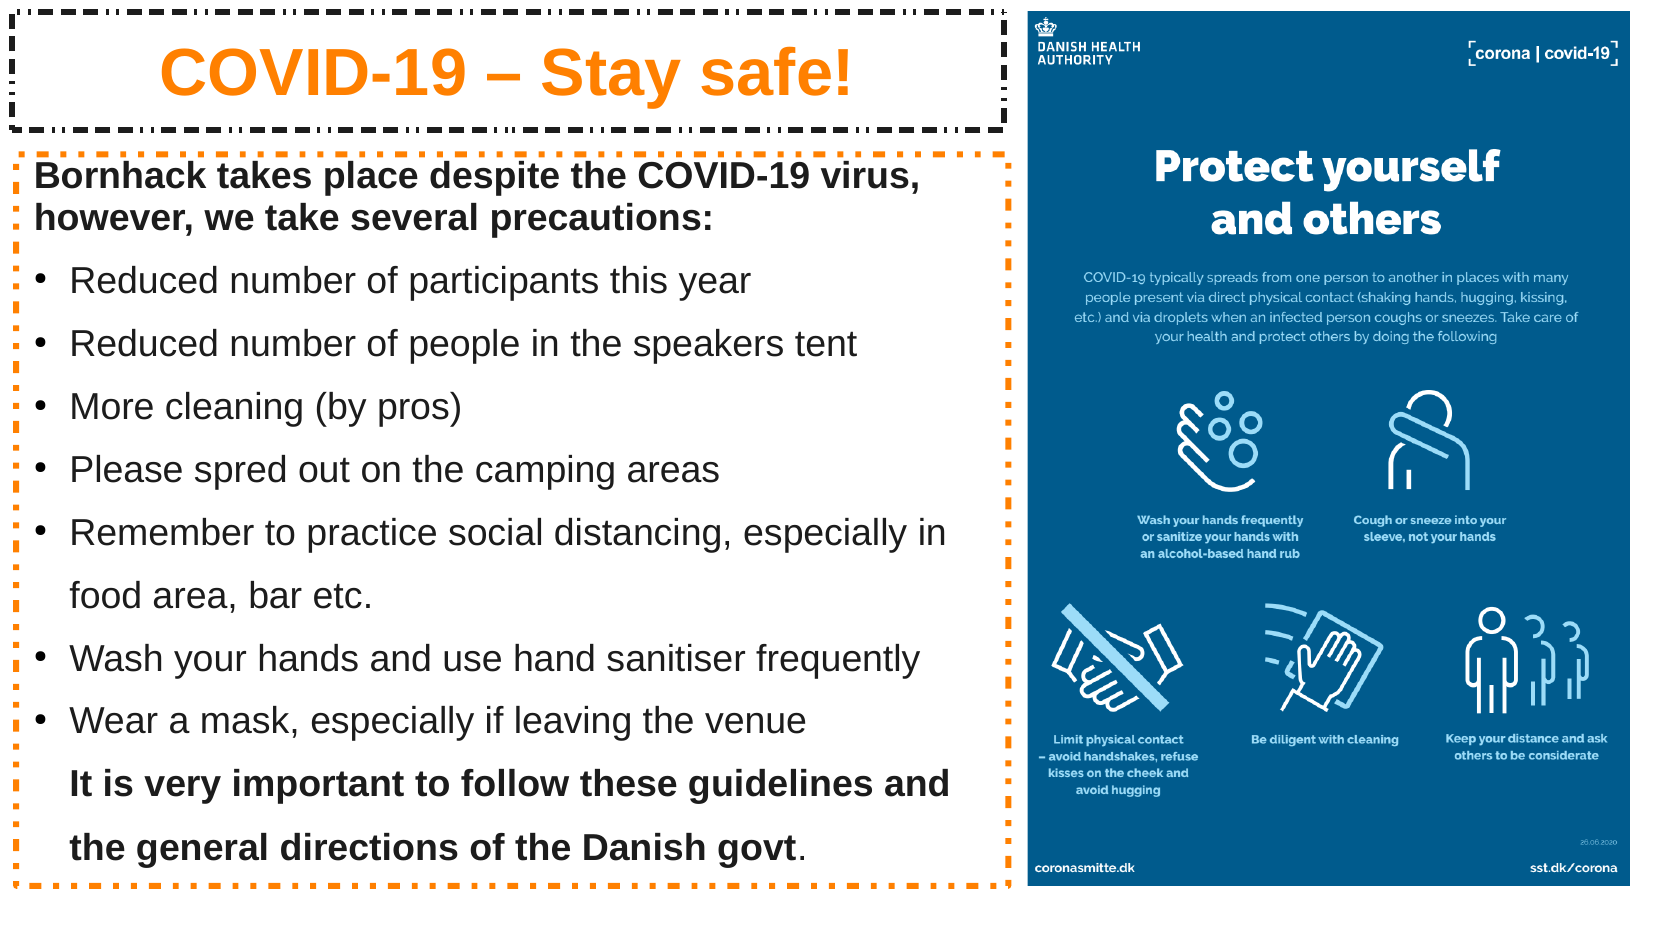

# COVID-19 – Stay safe!
Bornhack takes place despite the COVID-19 virus, however, we take several precautions:
Reduced number of participants this year
Reduced number of people in the speakers tent
More cleaning (by pros)
Please spred out on the camping areas
Remember to practice social distancing, especially in food area, bar etc.
Wash your hands and use hand sanitiser frequently
Wear a mask, especially if leaving the venue
It is very important to follow these guidelines and the general directions of the Danish govt.